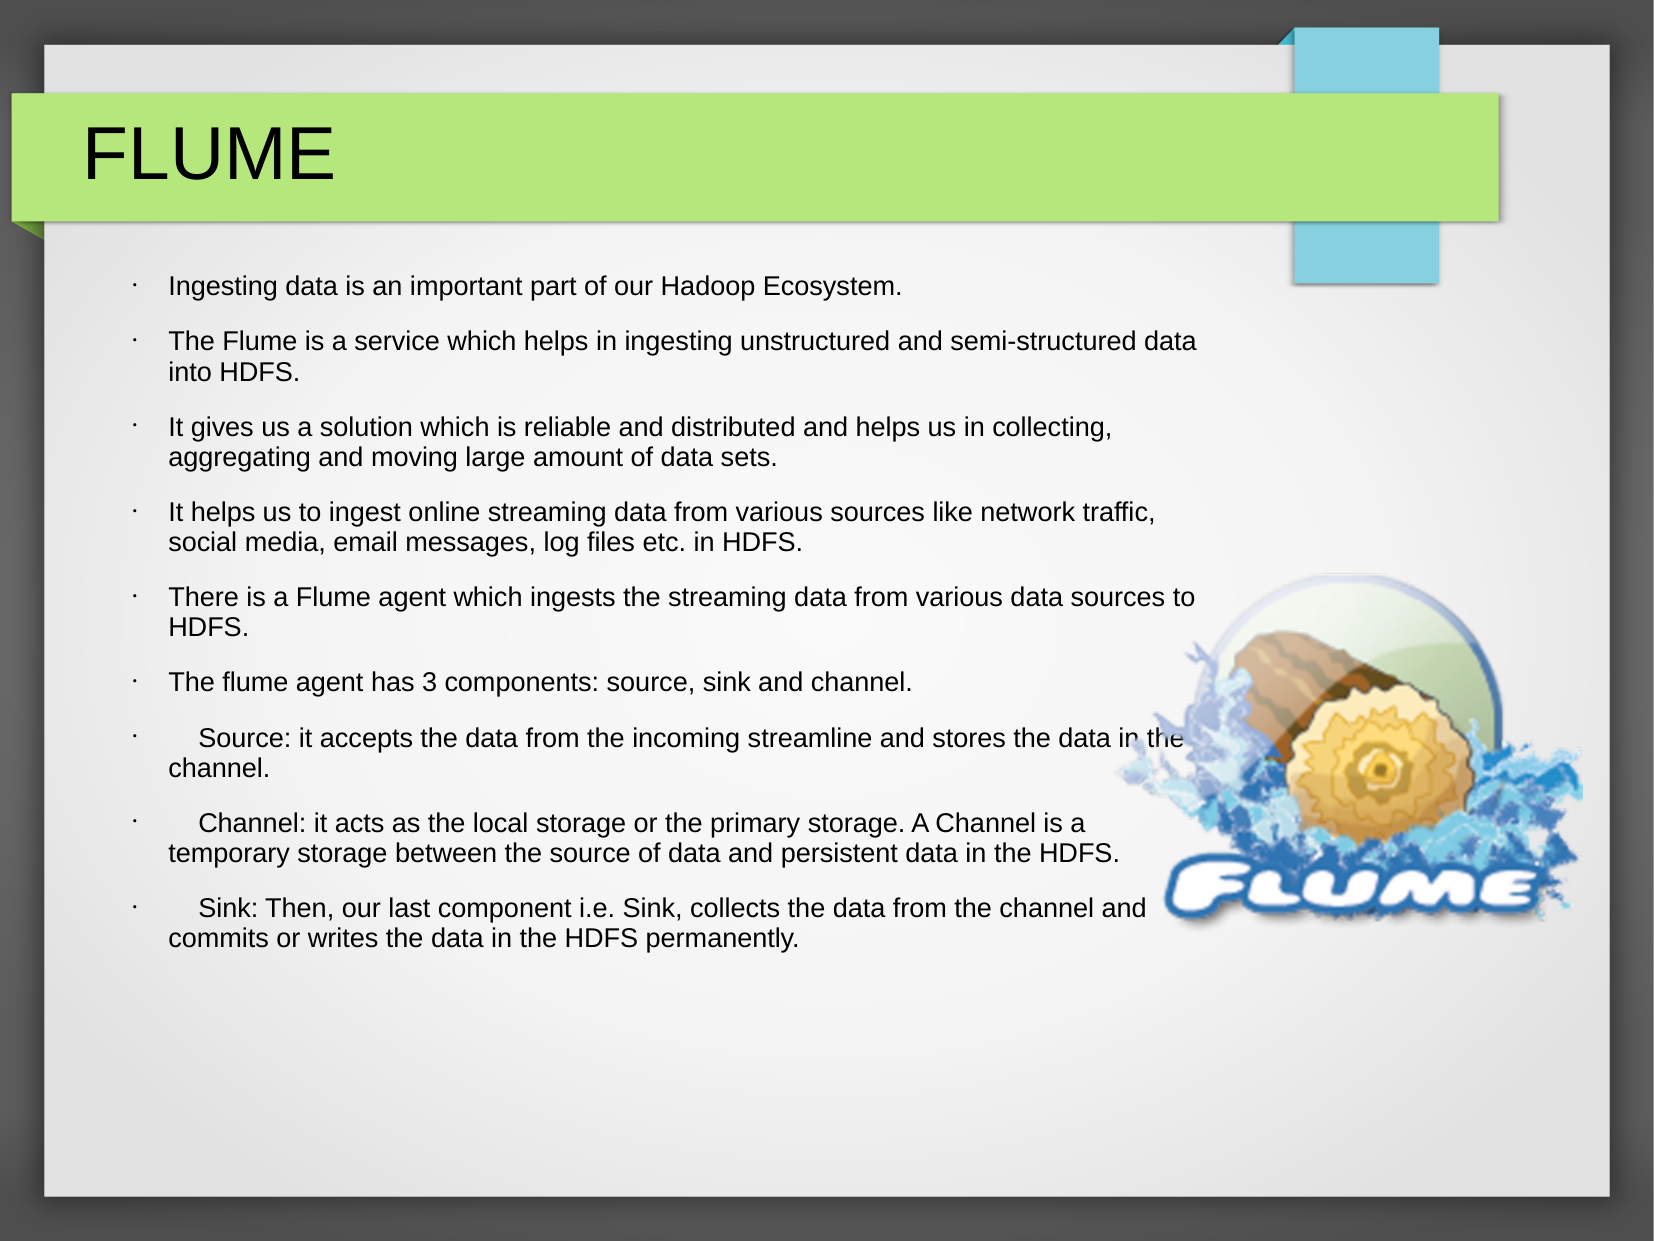

# FLUME
Ingesting data is an important part of our Hadoop Ecosystem.
The Flume is a service which helps in ingesting unstructured and semi-structured data into HDFS.
It gives us a solution which is reliable and distributed and helps us in collecting, aggregating and moving large amount of data sets.
It helps us to ingest online streaming data from various sources like network traffic, social media, email messages, log files etc. in HDFS.
There is a Flume agent which ingests the streaming data from various data sources to HDFS.
The flume agent has 3 components: source, sink and channel.
 Source: it accepts the data from the incoming streamline and stores the data in the channel.
 Channel: it acts as the local storage or the primary storage. A Channel is a temporary storage between the source of data and persistent data in the HDFS.
 Sink: Then, our last component i.e. Sink, collects the data from the channel and commits or writes the data in the HDFS permanently.